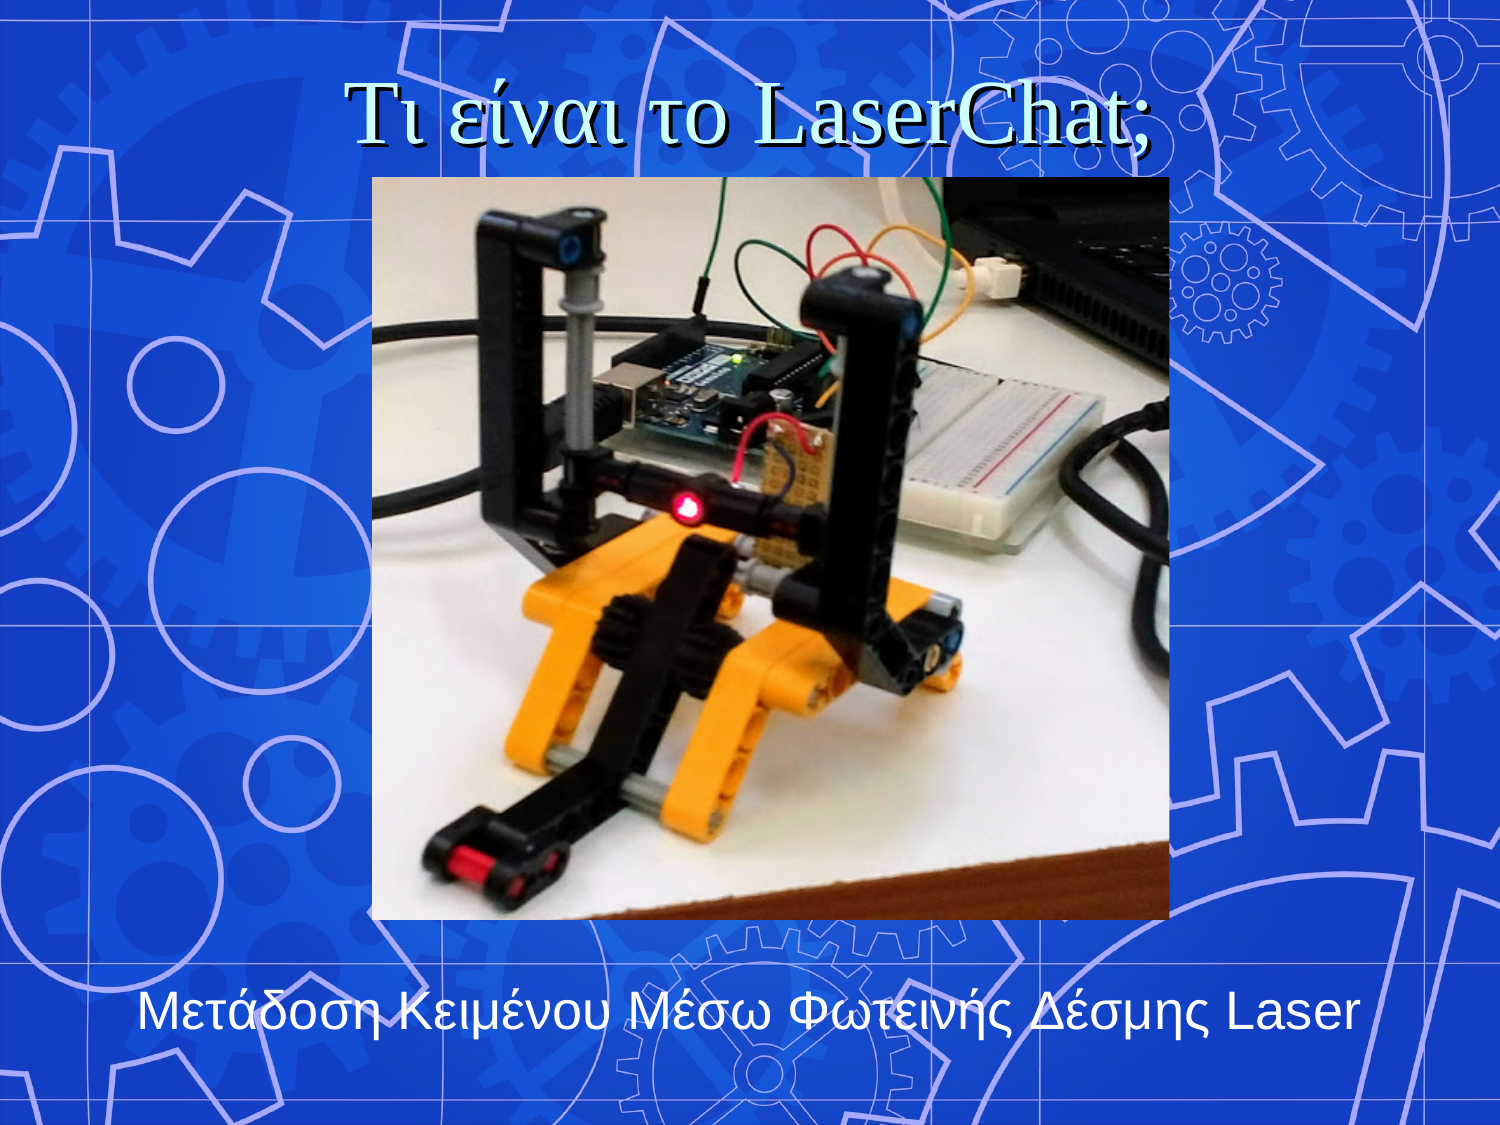

# Τι είναι το LaserChat;
Μετάδοση Κειμένου Μέσω Φωτεινής Δέσμης Laser